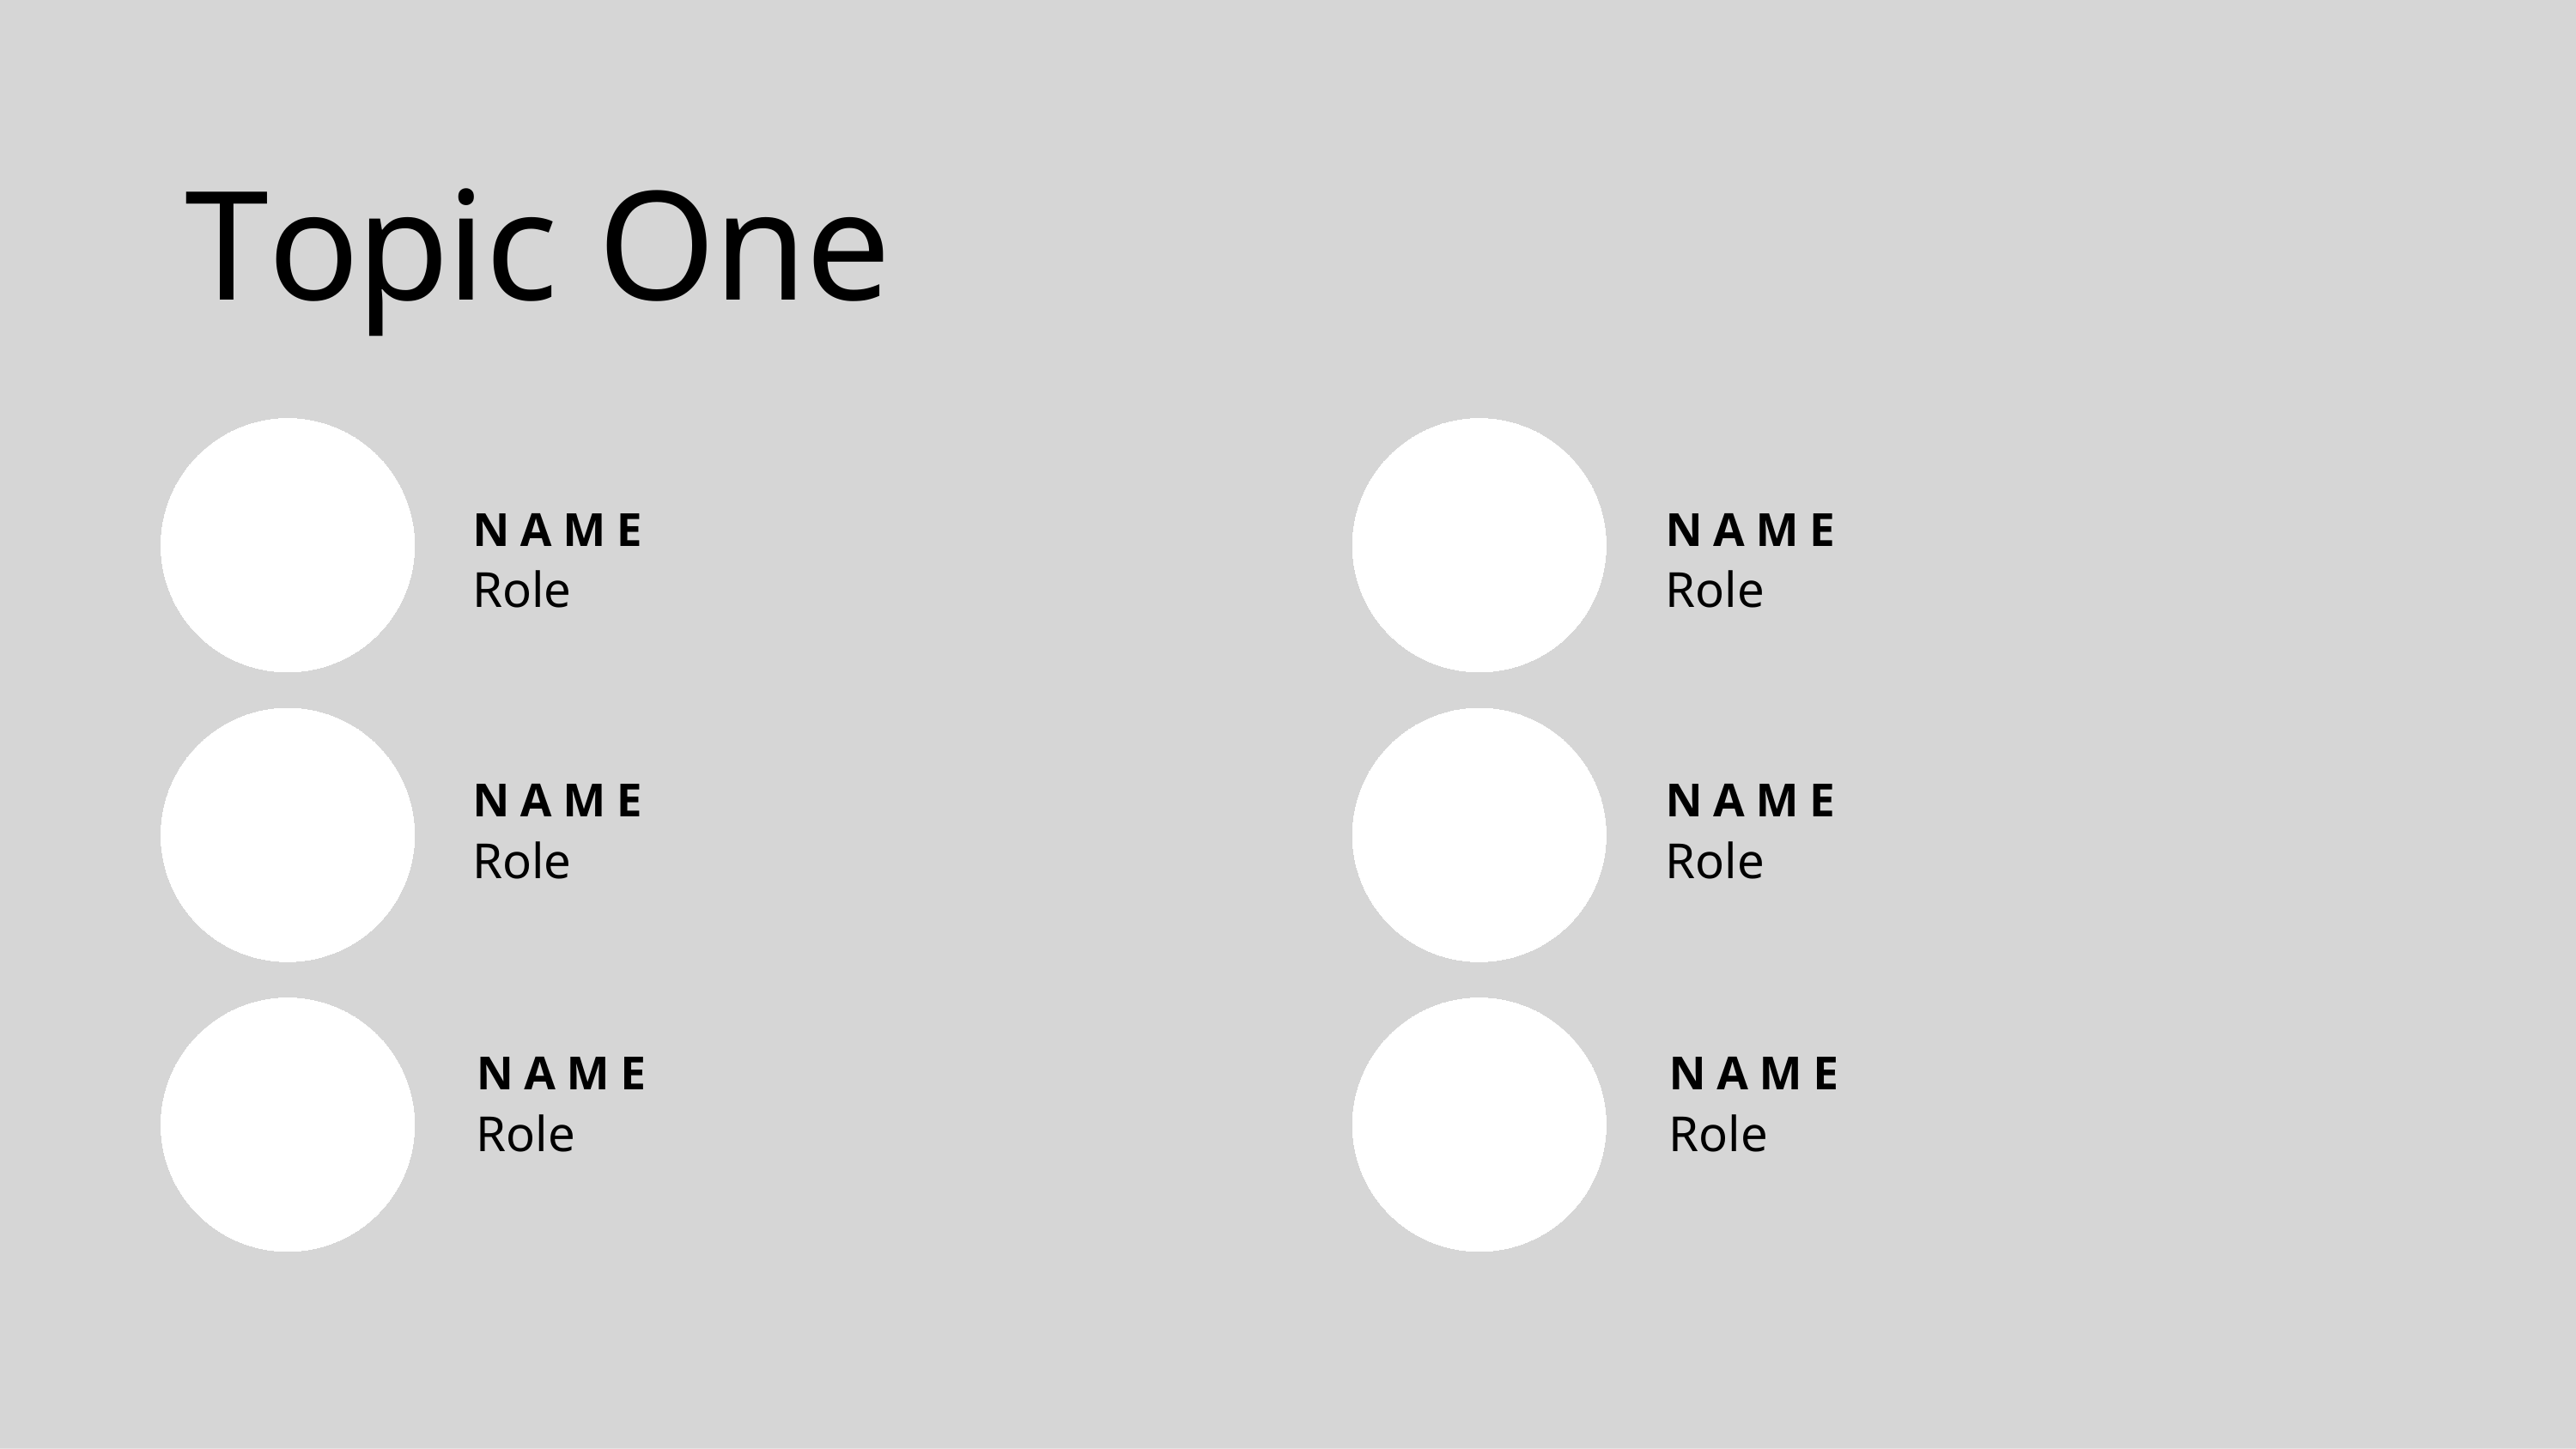

# Topic One
NAME
Role
NAME
Role
NAME
Role
NAME
Role
NAME
Role
NAME
Role